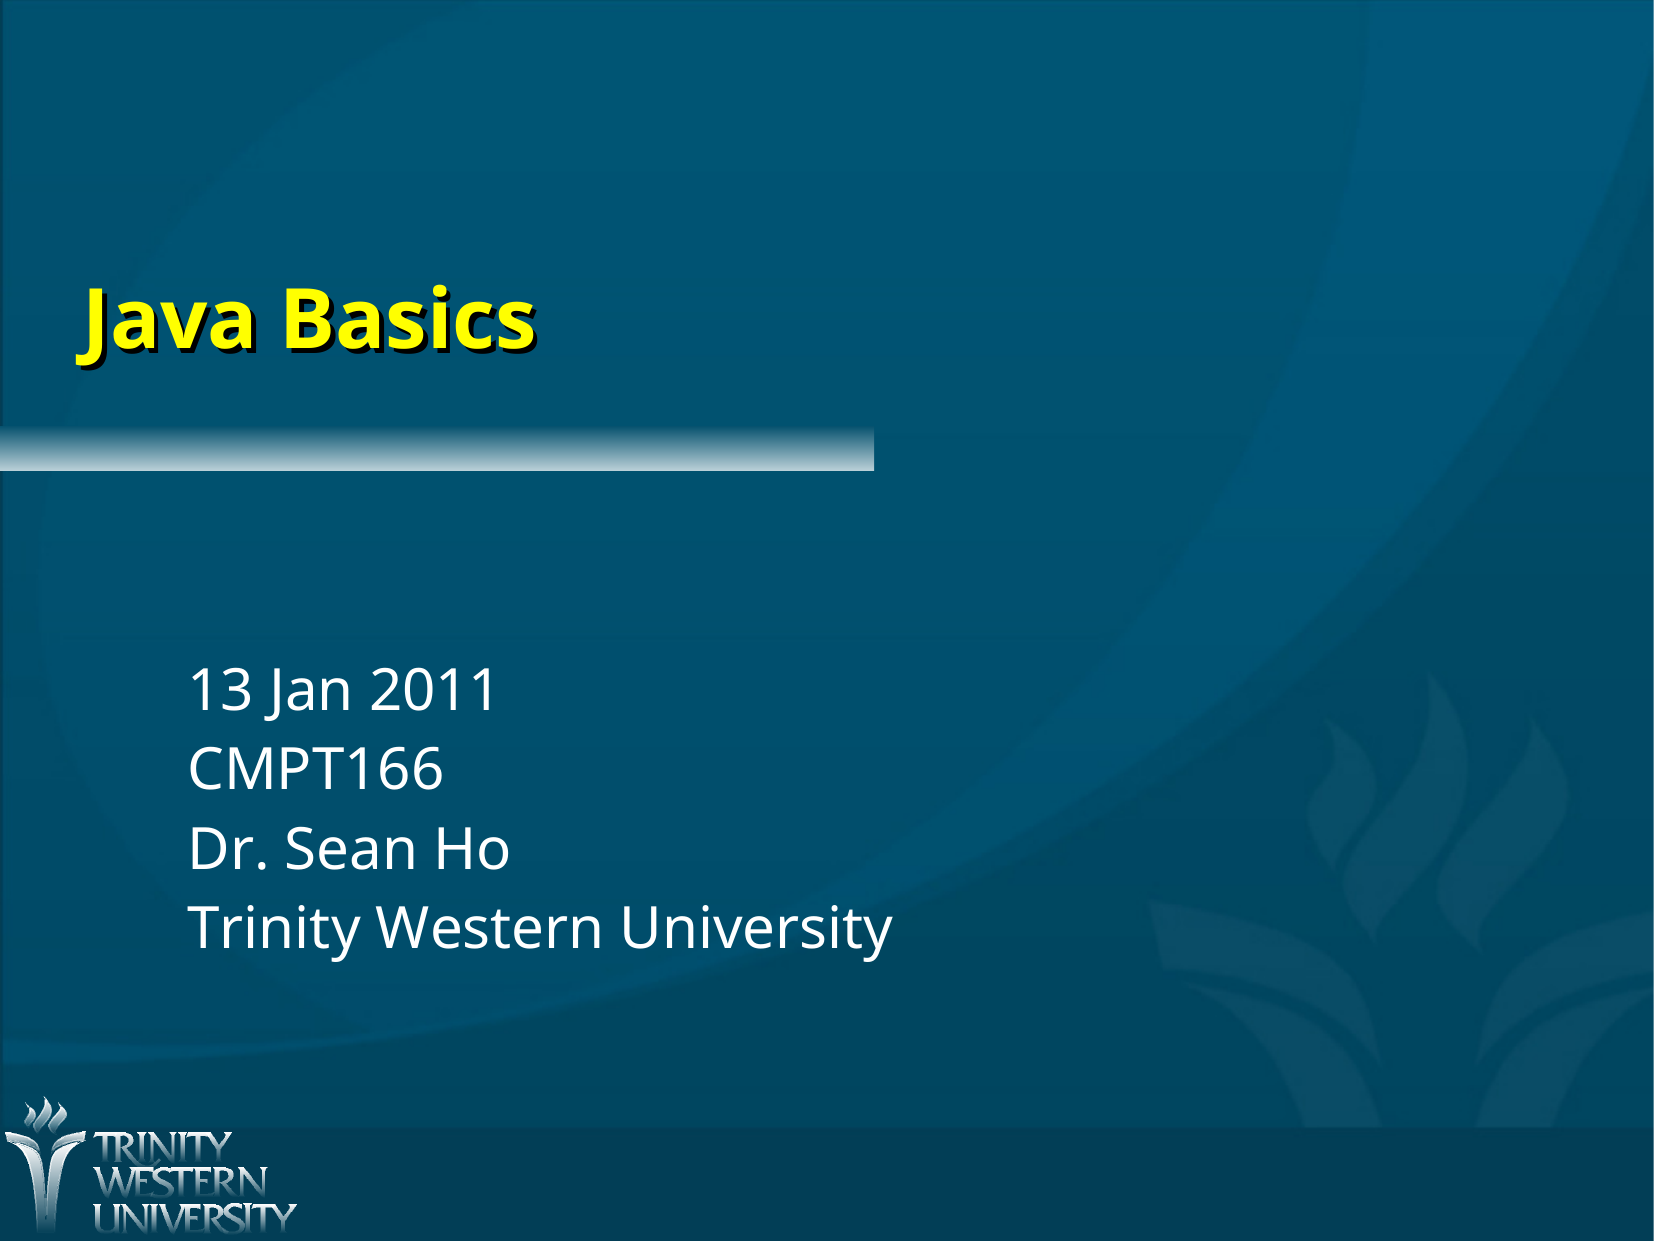

# Java Basics
13 Jan 2011
CMPT166
Dr. Sean Ho
Trinity Western University